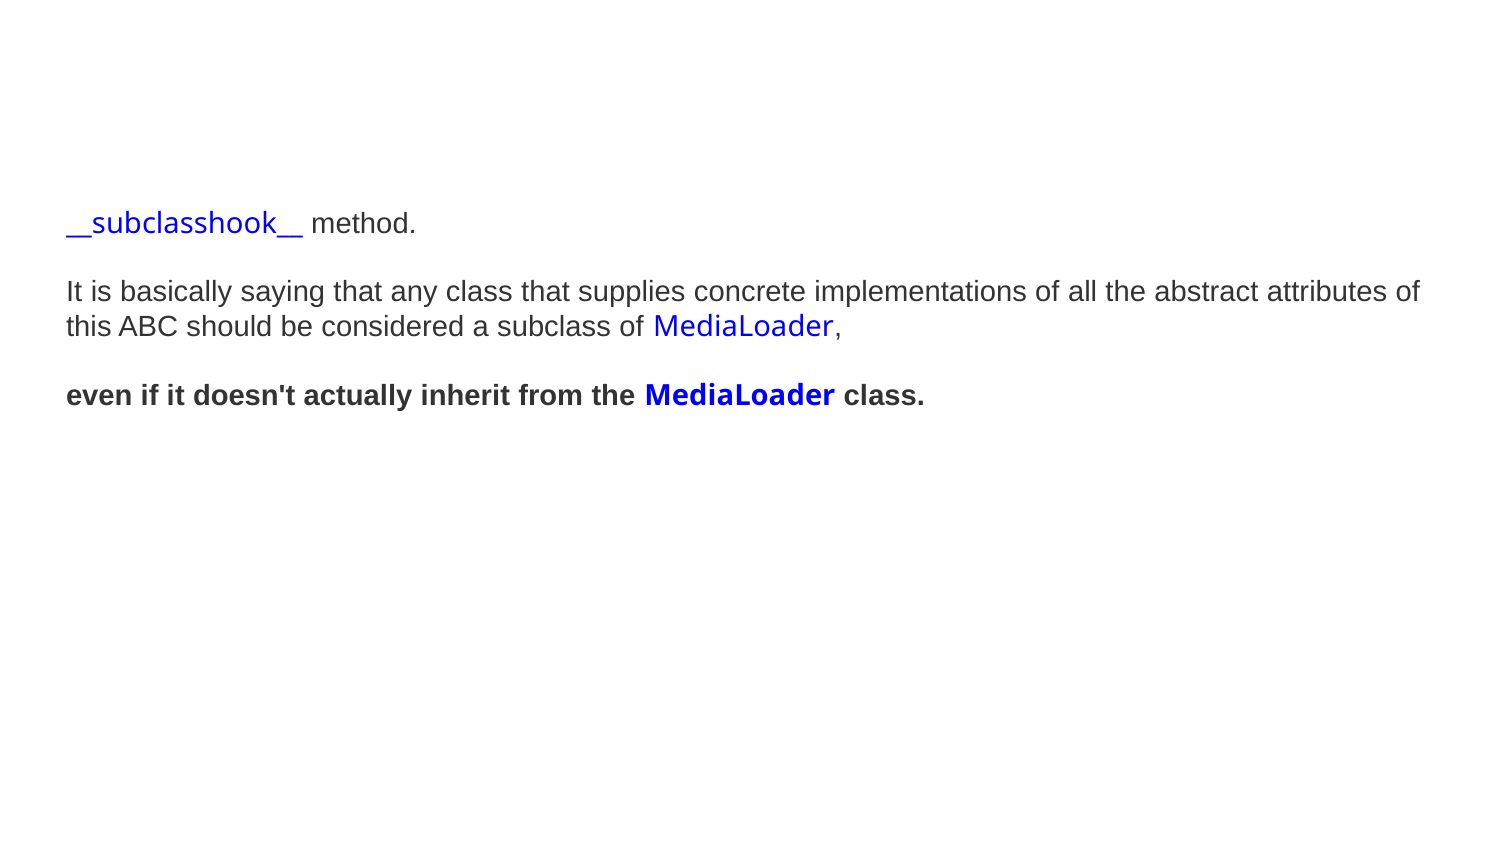

#
__subclasshook__ method.
It is basically saying that any class that supplies concrete implementations of all the abstract attributes of this ABC should be considered a subclass of MediaLoader,
even if it doesn't actually inherit from the MediaLoader class.